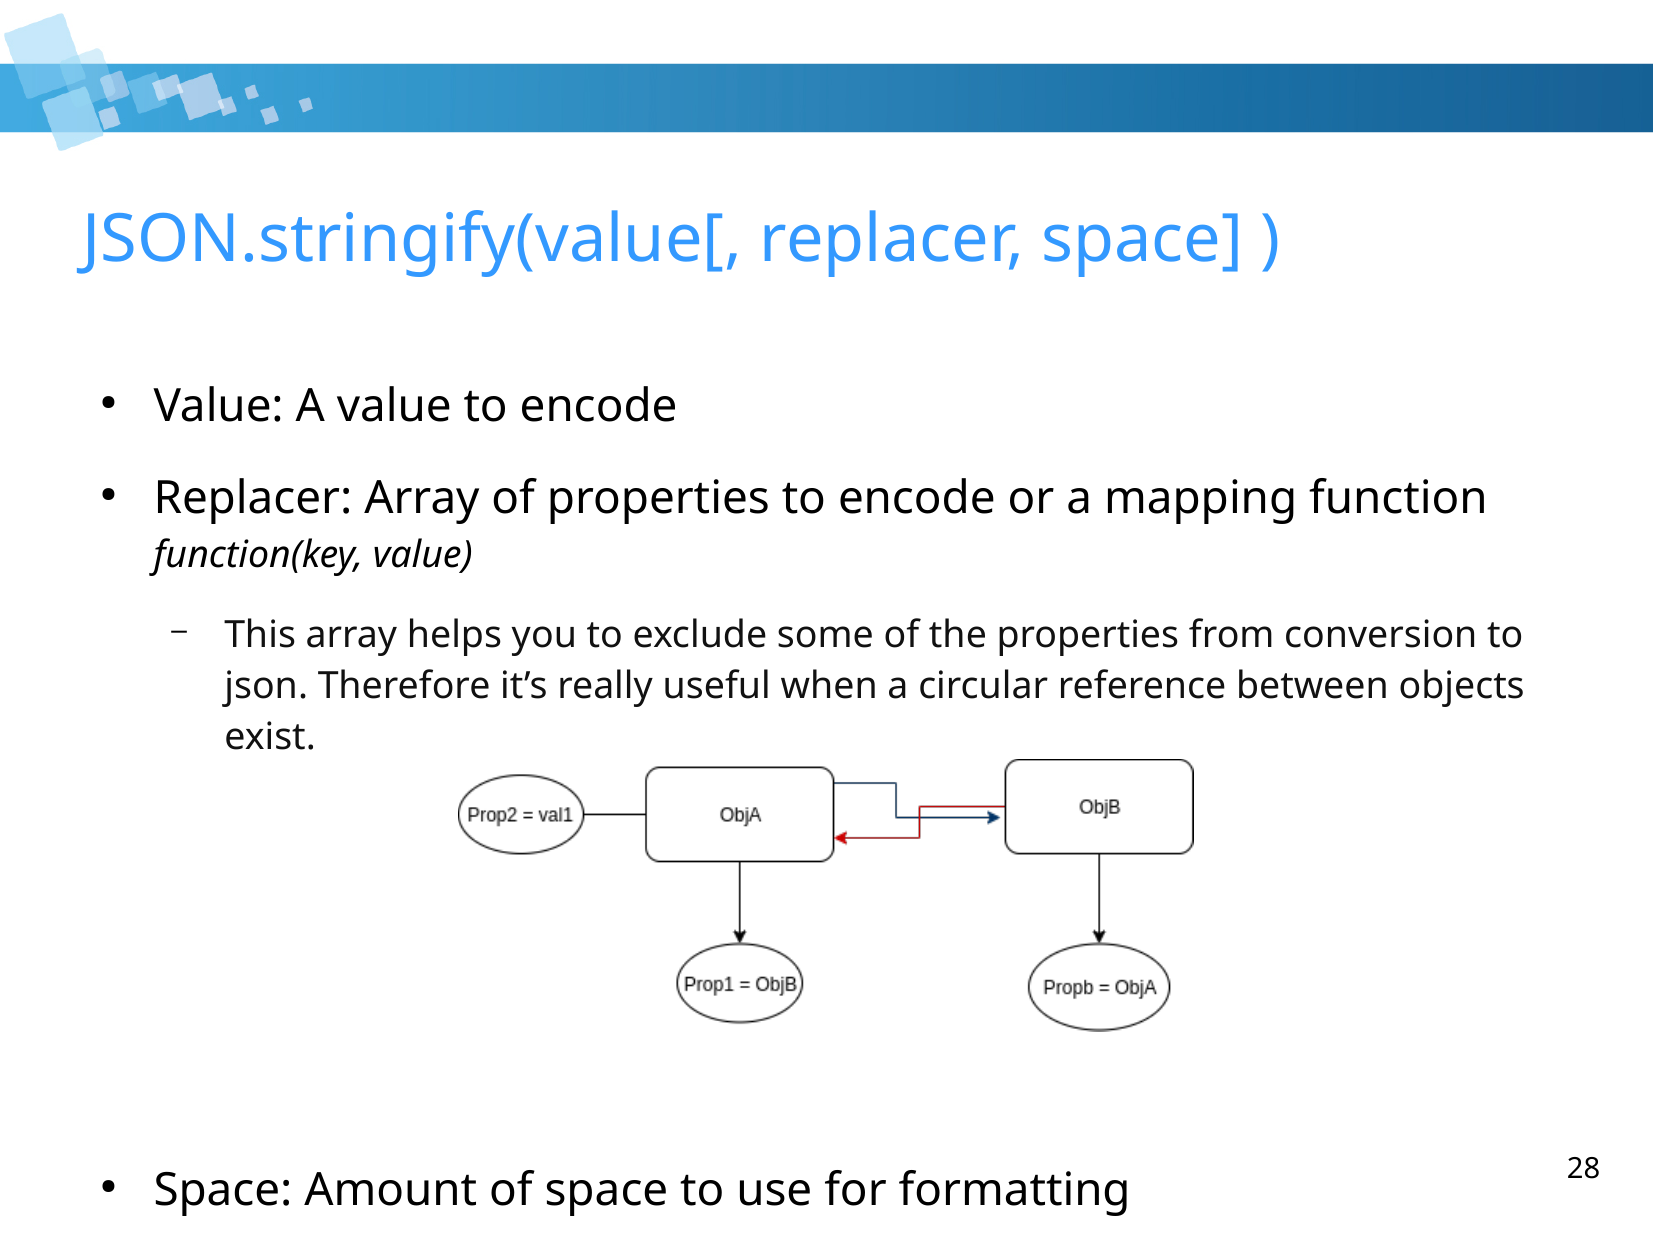

# JSON.stringify(value[, replacer, space] )
Value: A value to encode
Replacer: Array of properties to encode or a mapping function function(key, value)
This array helps you to exclude some of the properties from conversion to json. Therefore it’s really useful when a circular reference between objects exist.
Space: Amount of space to use for formatting
28